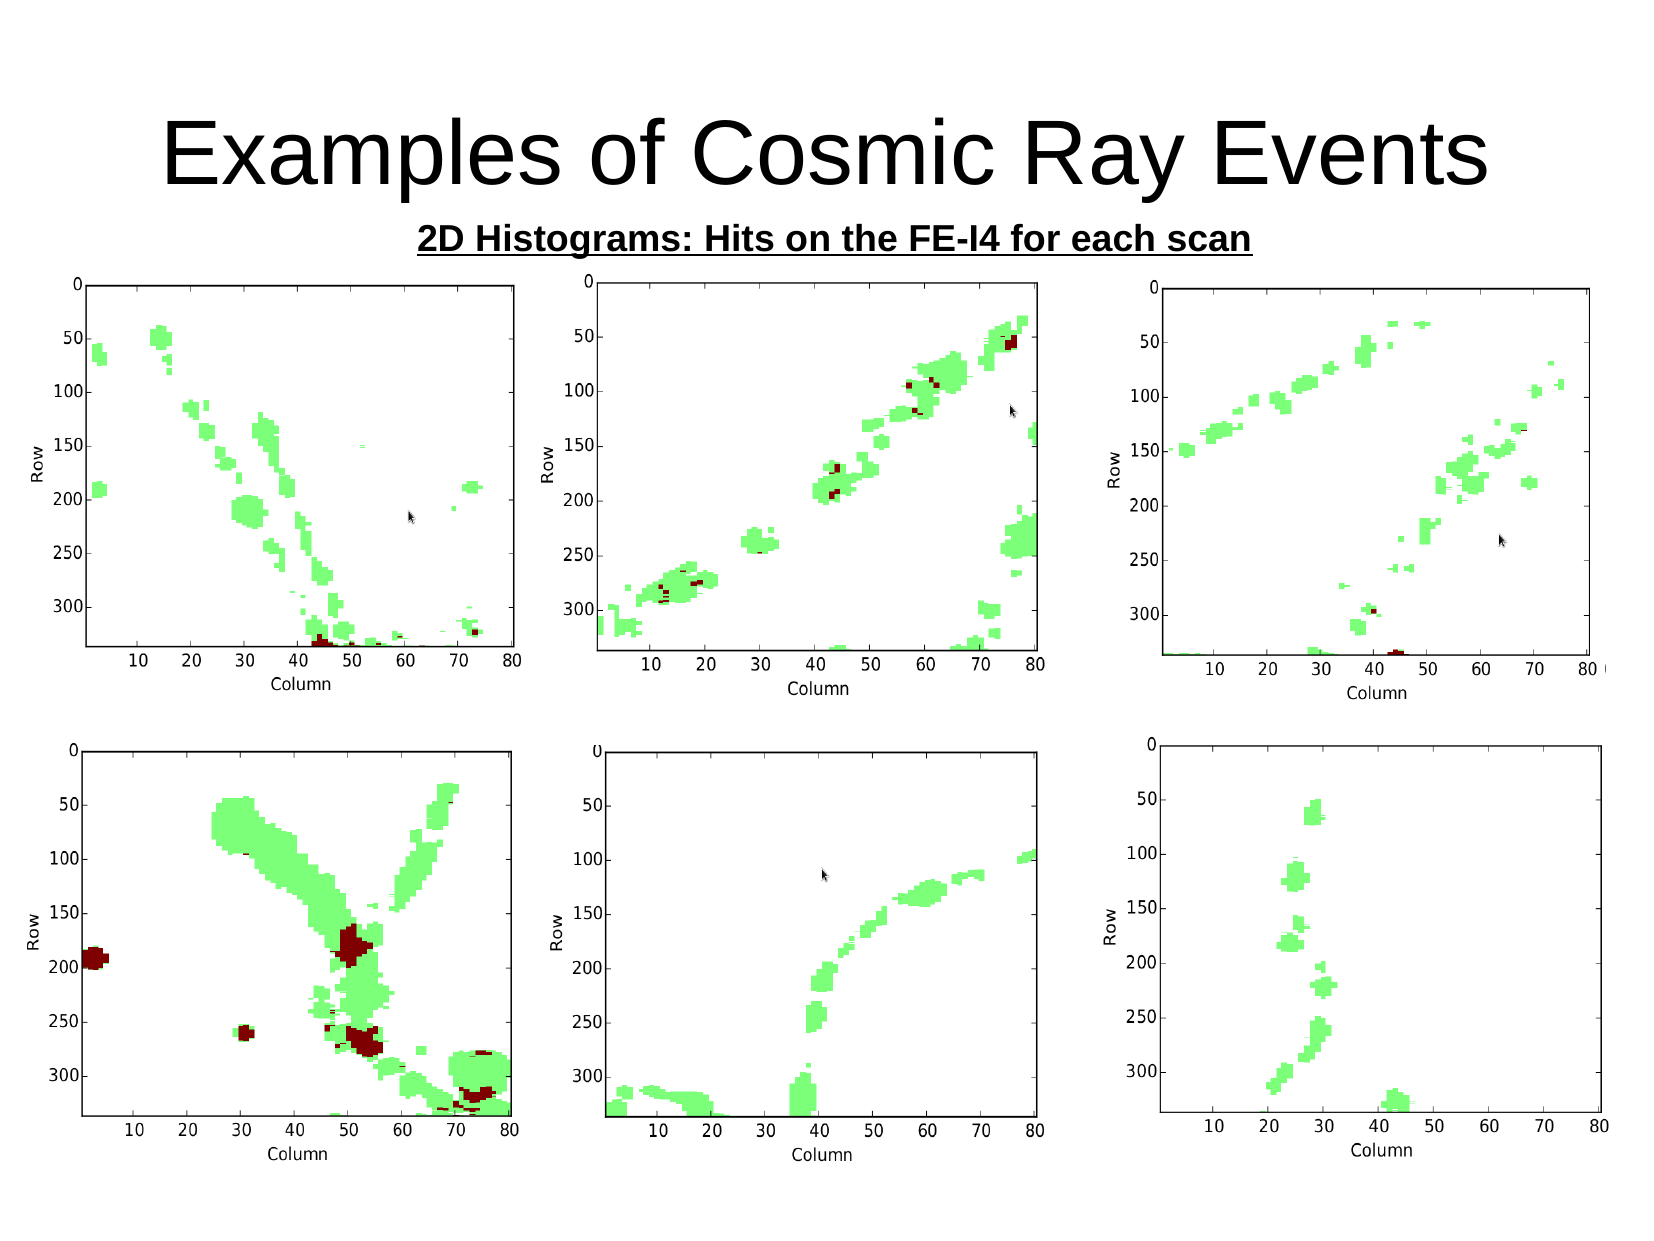

775
# Examples of Cosmic Ray Events
2D Histograms: Hits on the FE-I4 for each scan
module_test 384
750
378
909
223